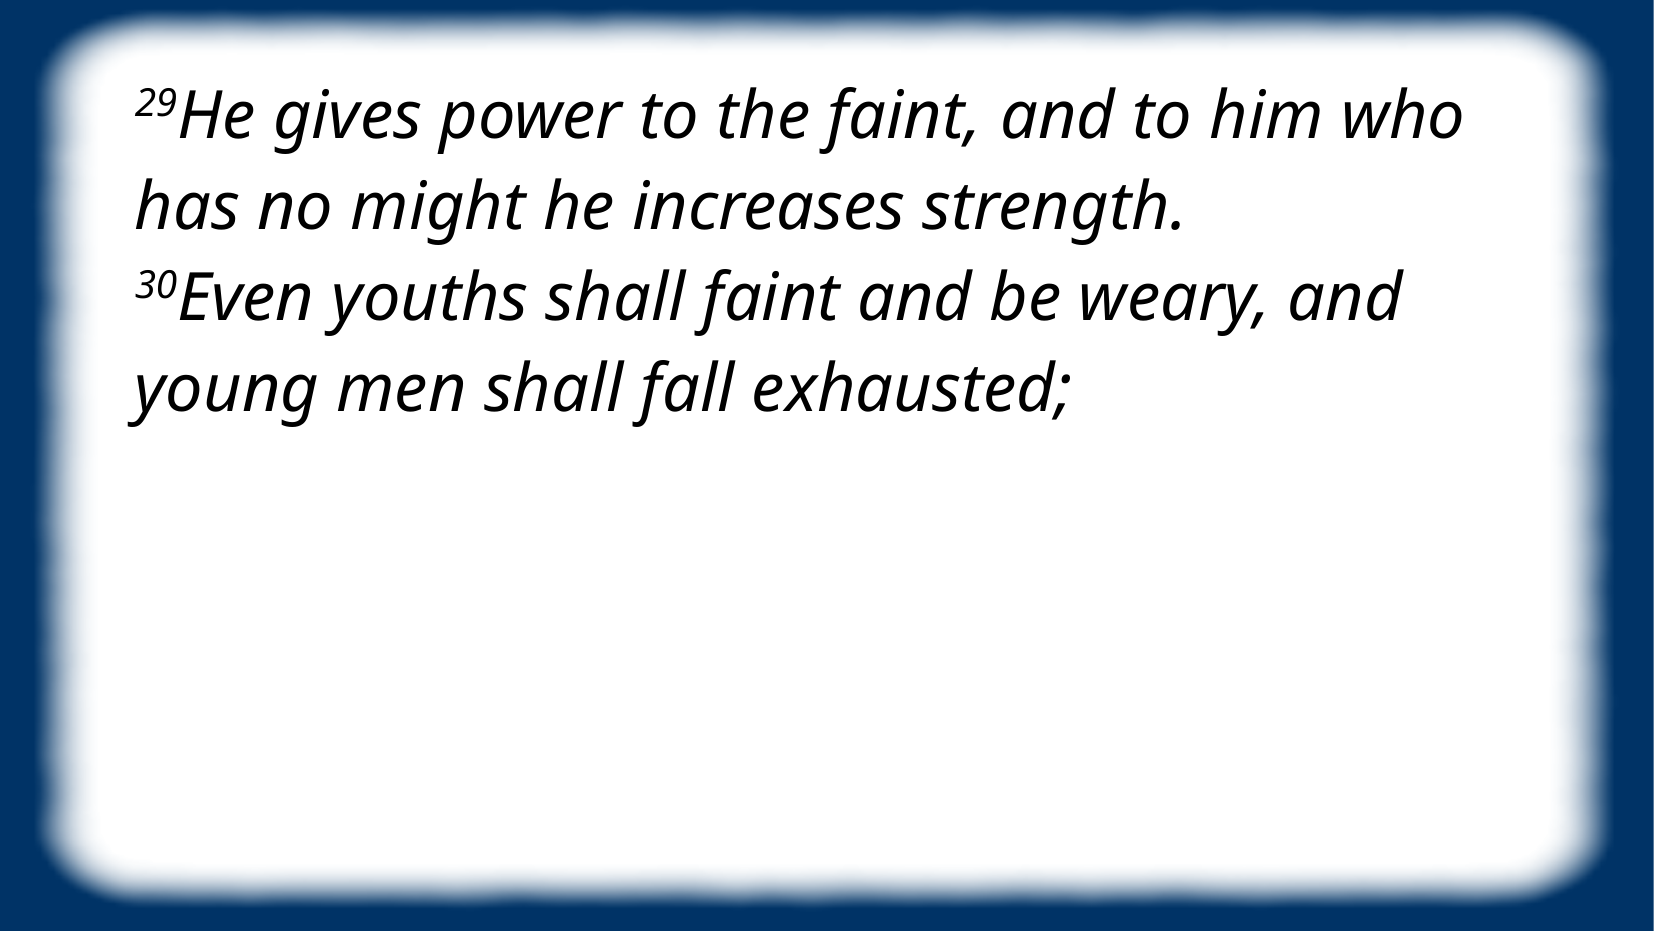

29He gives power to the faint, and to him who has no might he increases strength.
30Even youths shall faint and be weary, and young men shall fall exhausted;